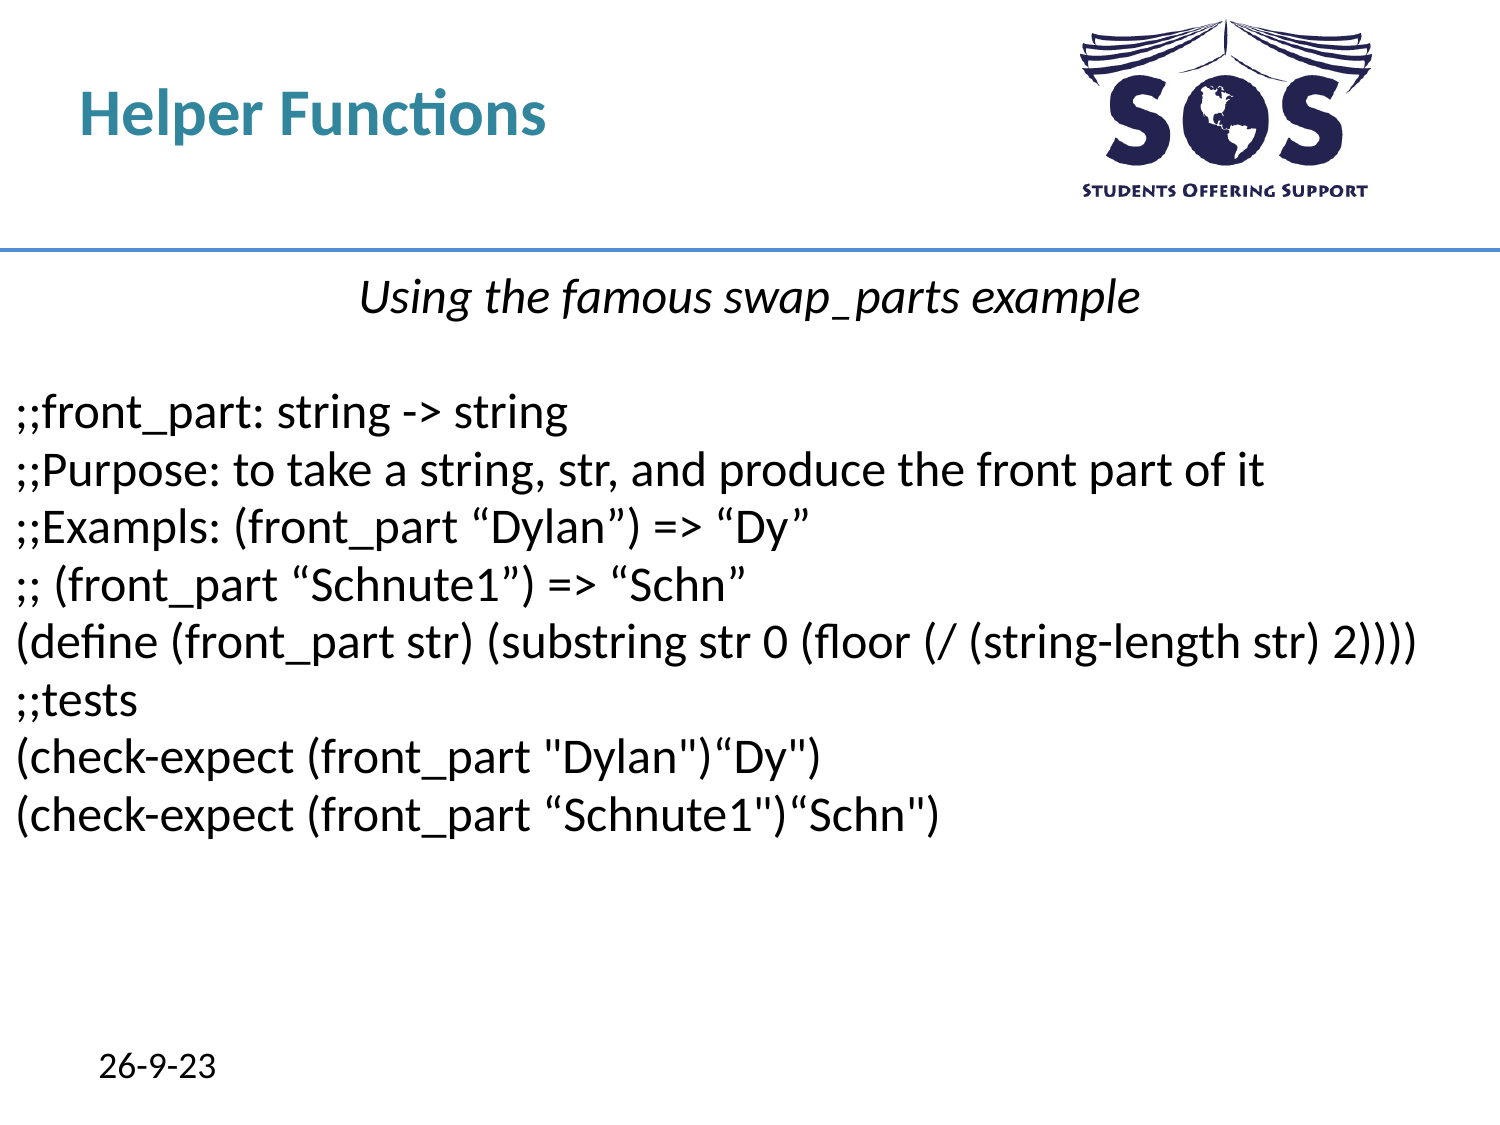

# Helper Functions
Using the famous swap_parts example
;;front_part: string -> string
;;Purpose: to take a string, str, and produce the front part of it
;;Exampls: (front_part “Dylan”) => “Dy”
;; (front_part “Schnute1”) => “Schn”
(define (front_part str) (substring str 0 (floor (/ (string-length str) 2))))
;;tests
(check-expect (front_part "Dylan")“Dy")
(check-expect (front_part “Schnute1")“Schn")